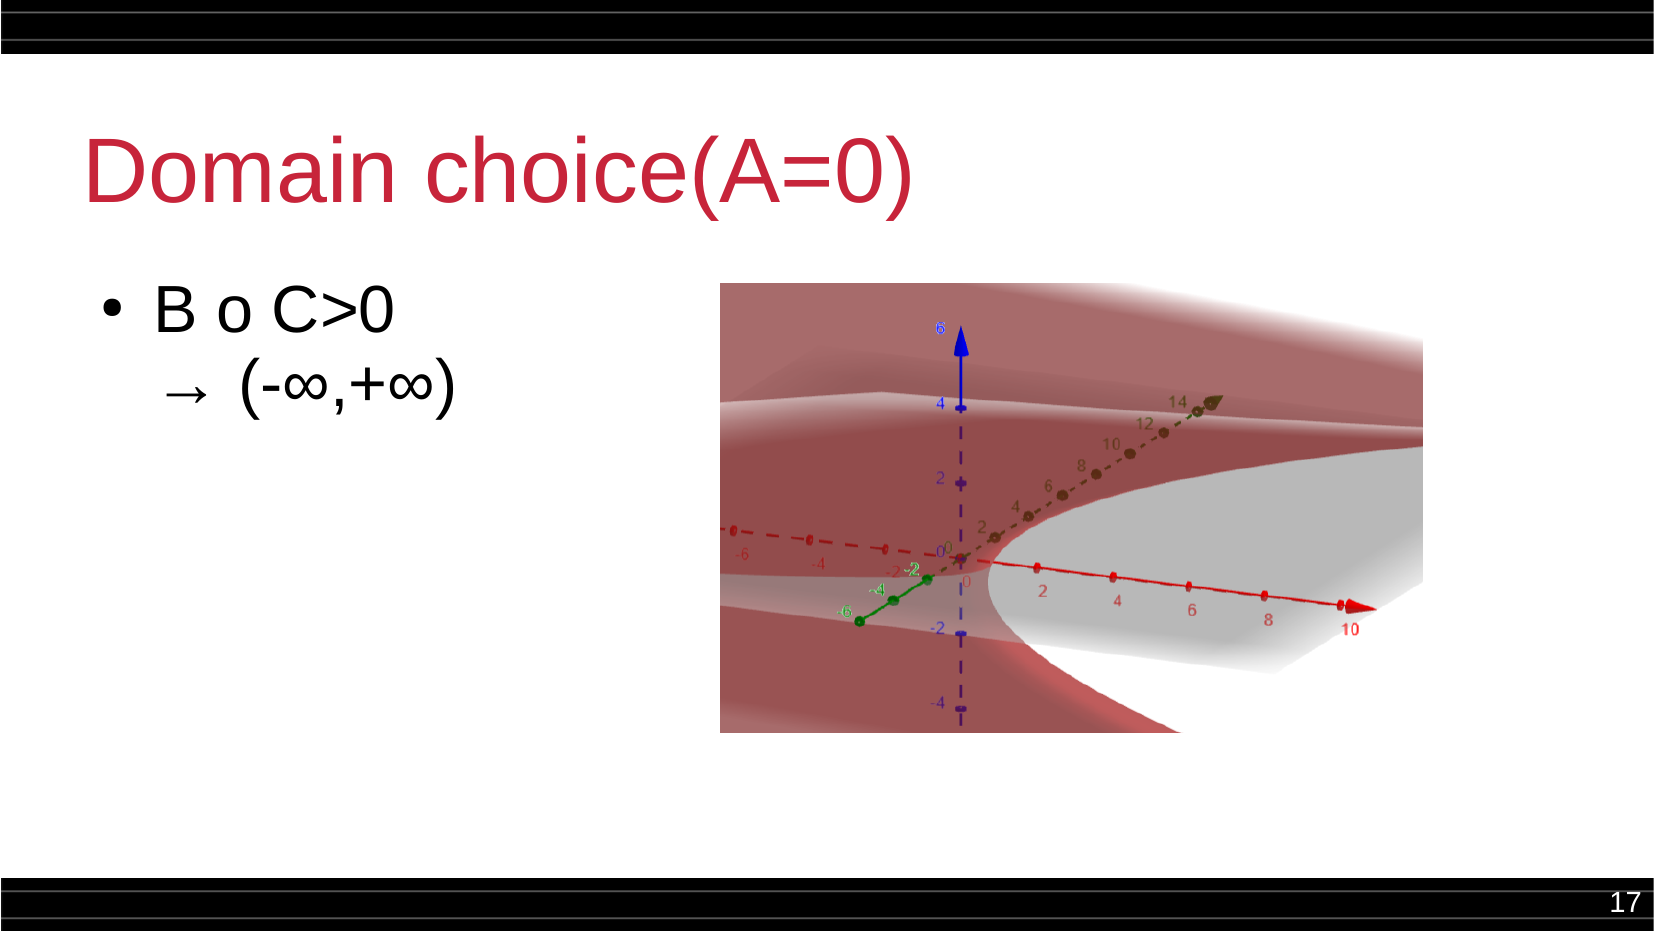

# Domain choice(A=0)
B o C>0
→ (-∞,+∞)